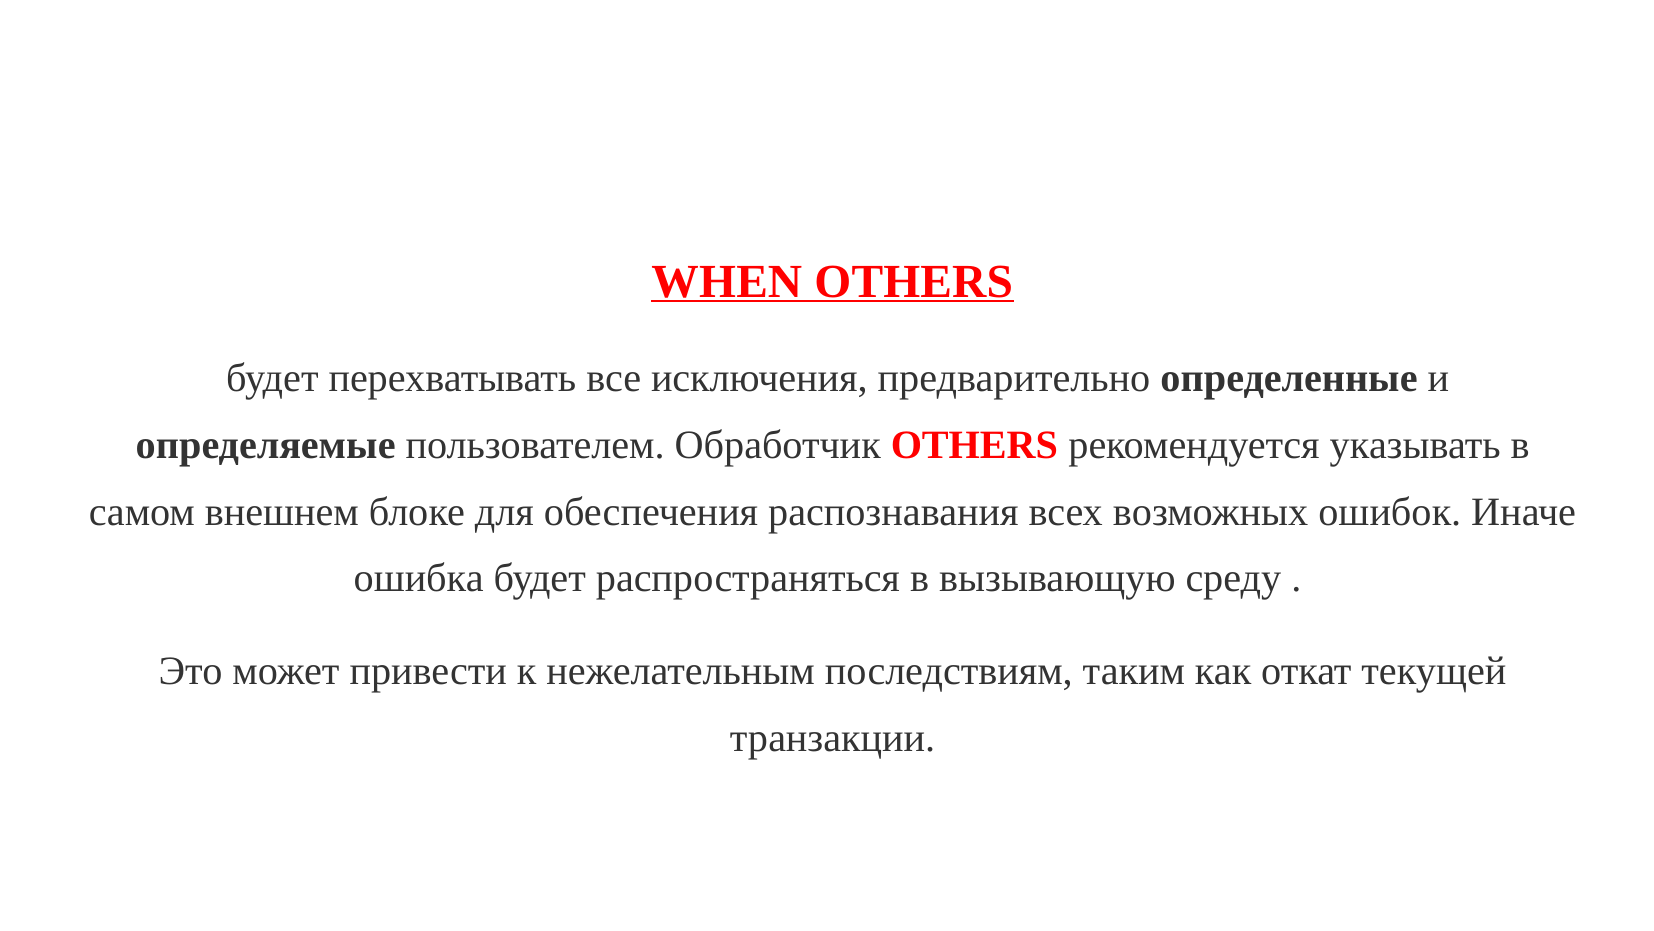

# WHEN OTHERS
 будет перехватывать все исключения, предварительно определенные и определяемые пользователем. Обработчик OTHERS рекомендуется указывать в самом внешнем блоке для обеспечения распознавания всех возможных ошибок. Иначе ошибка будет распространяться в вызывающую среду .
Это может привести к нежелательным последствиям, таким как откат текущей транзакции.